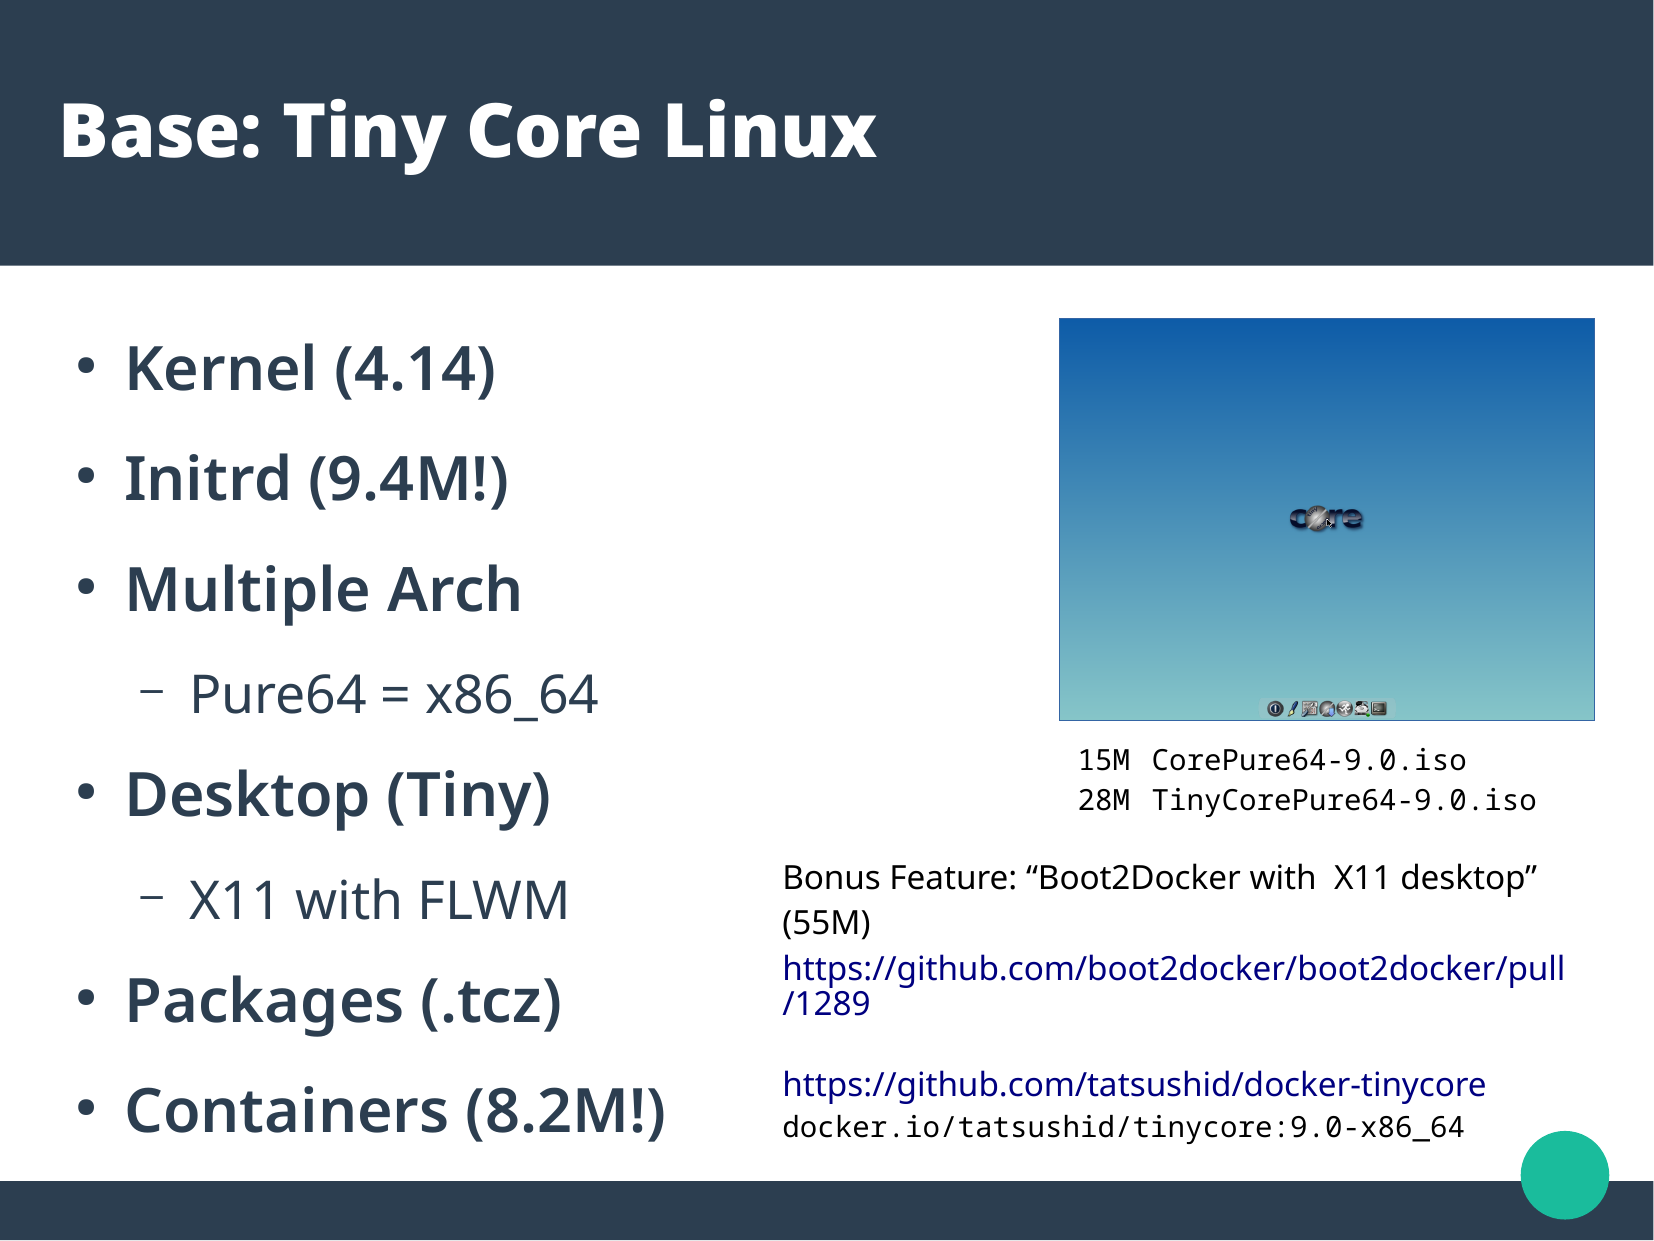

# Base: Tiny Core Linux
Kernel (4.14)
Initrd (9.4M!)
Multiple Arch
Pure64 = x86_64
Desktop (Tiny)
X11 with FLWM
Packages (.tcz)
Containers (8.2M!)
15M	CorePure64-9.0.iso
28M	TinyCorePure64-9.0.iso
Bonus Feature: “Boot2Docker with X11 desktop” (55M)
https://github.com/boot2docker/boot2docker/pull/1289
https://github.com/tatsushid/docker-tinycore
docker.io/tatsushid/tinycore:9.0-x86_64